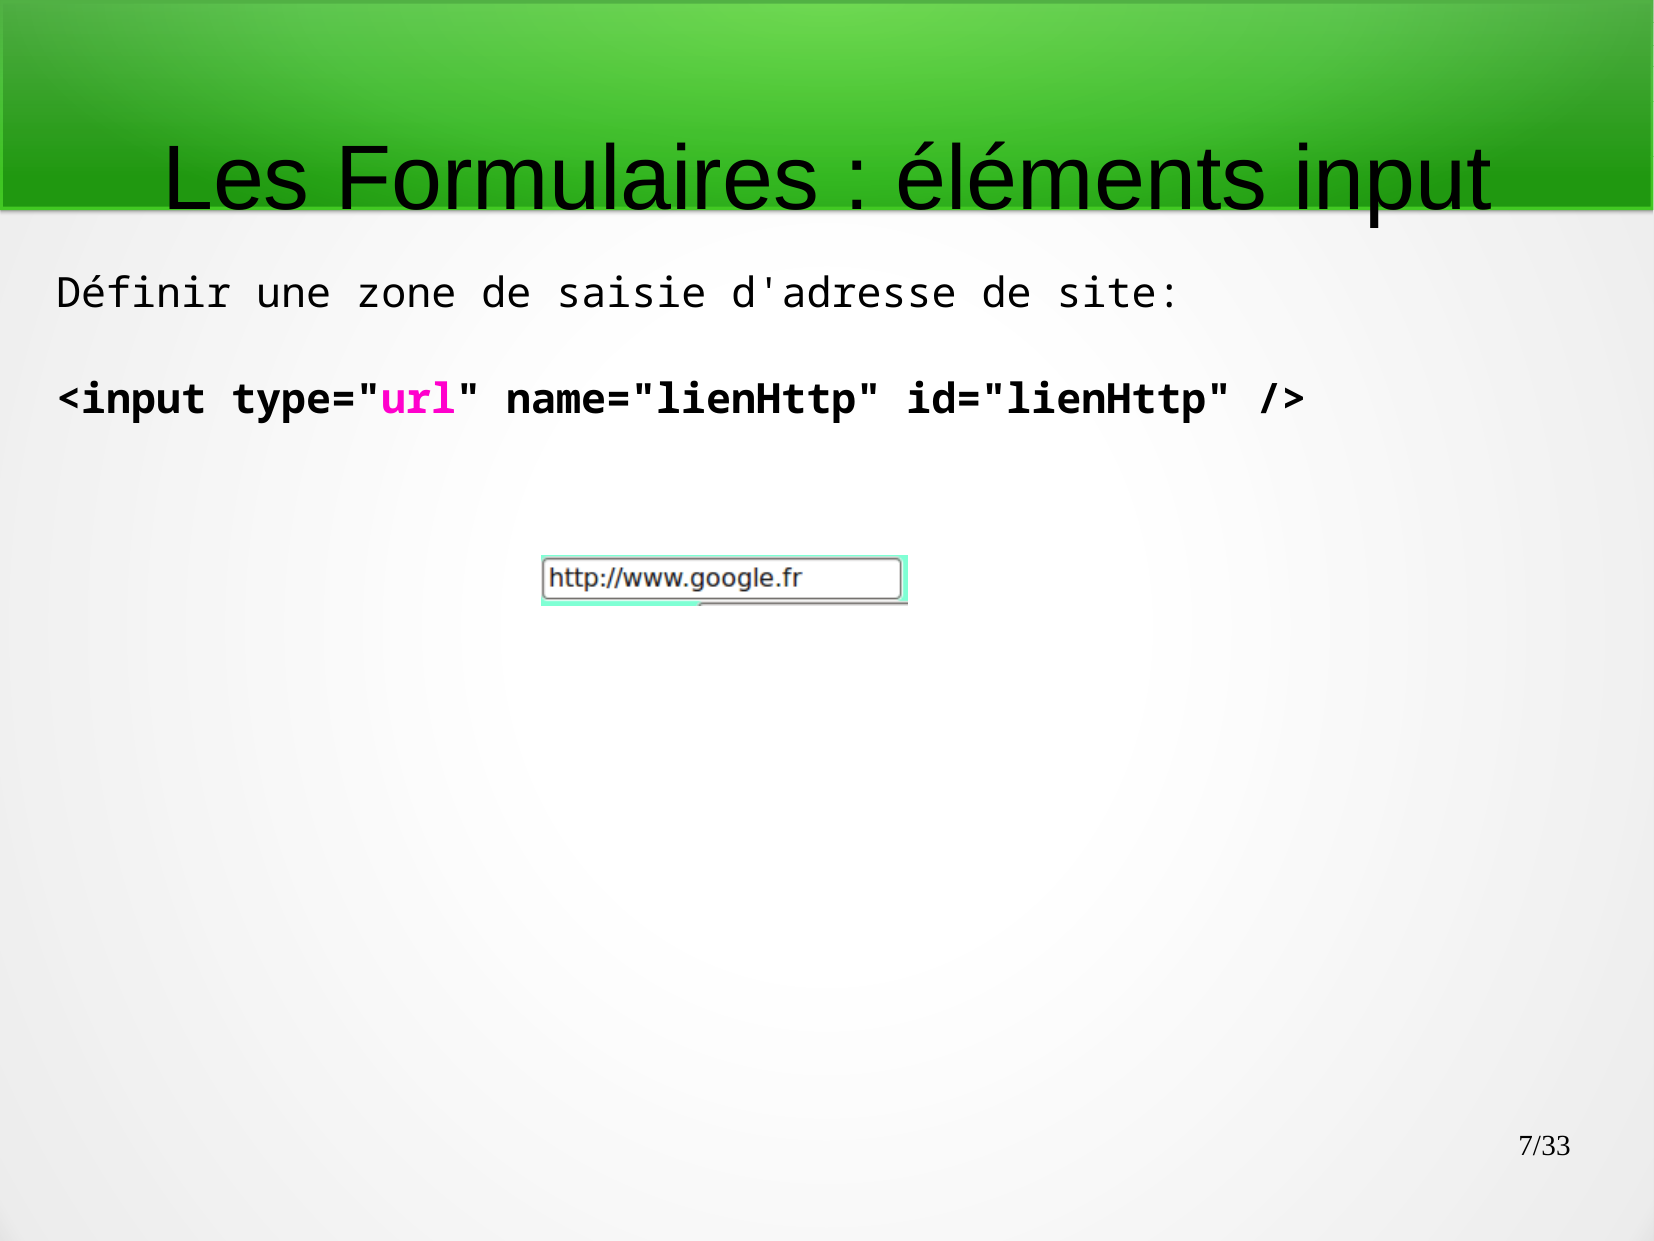

# Les Formulaires : éléments input
Définir une zone de saisie d'adresse de site:
<input type="url" name="lienHttp" id="lienHttp" />
7